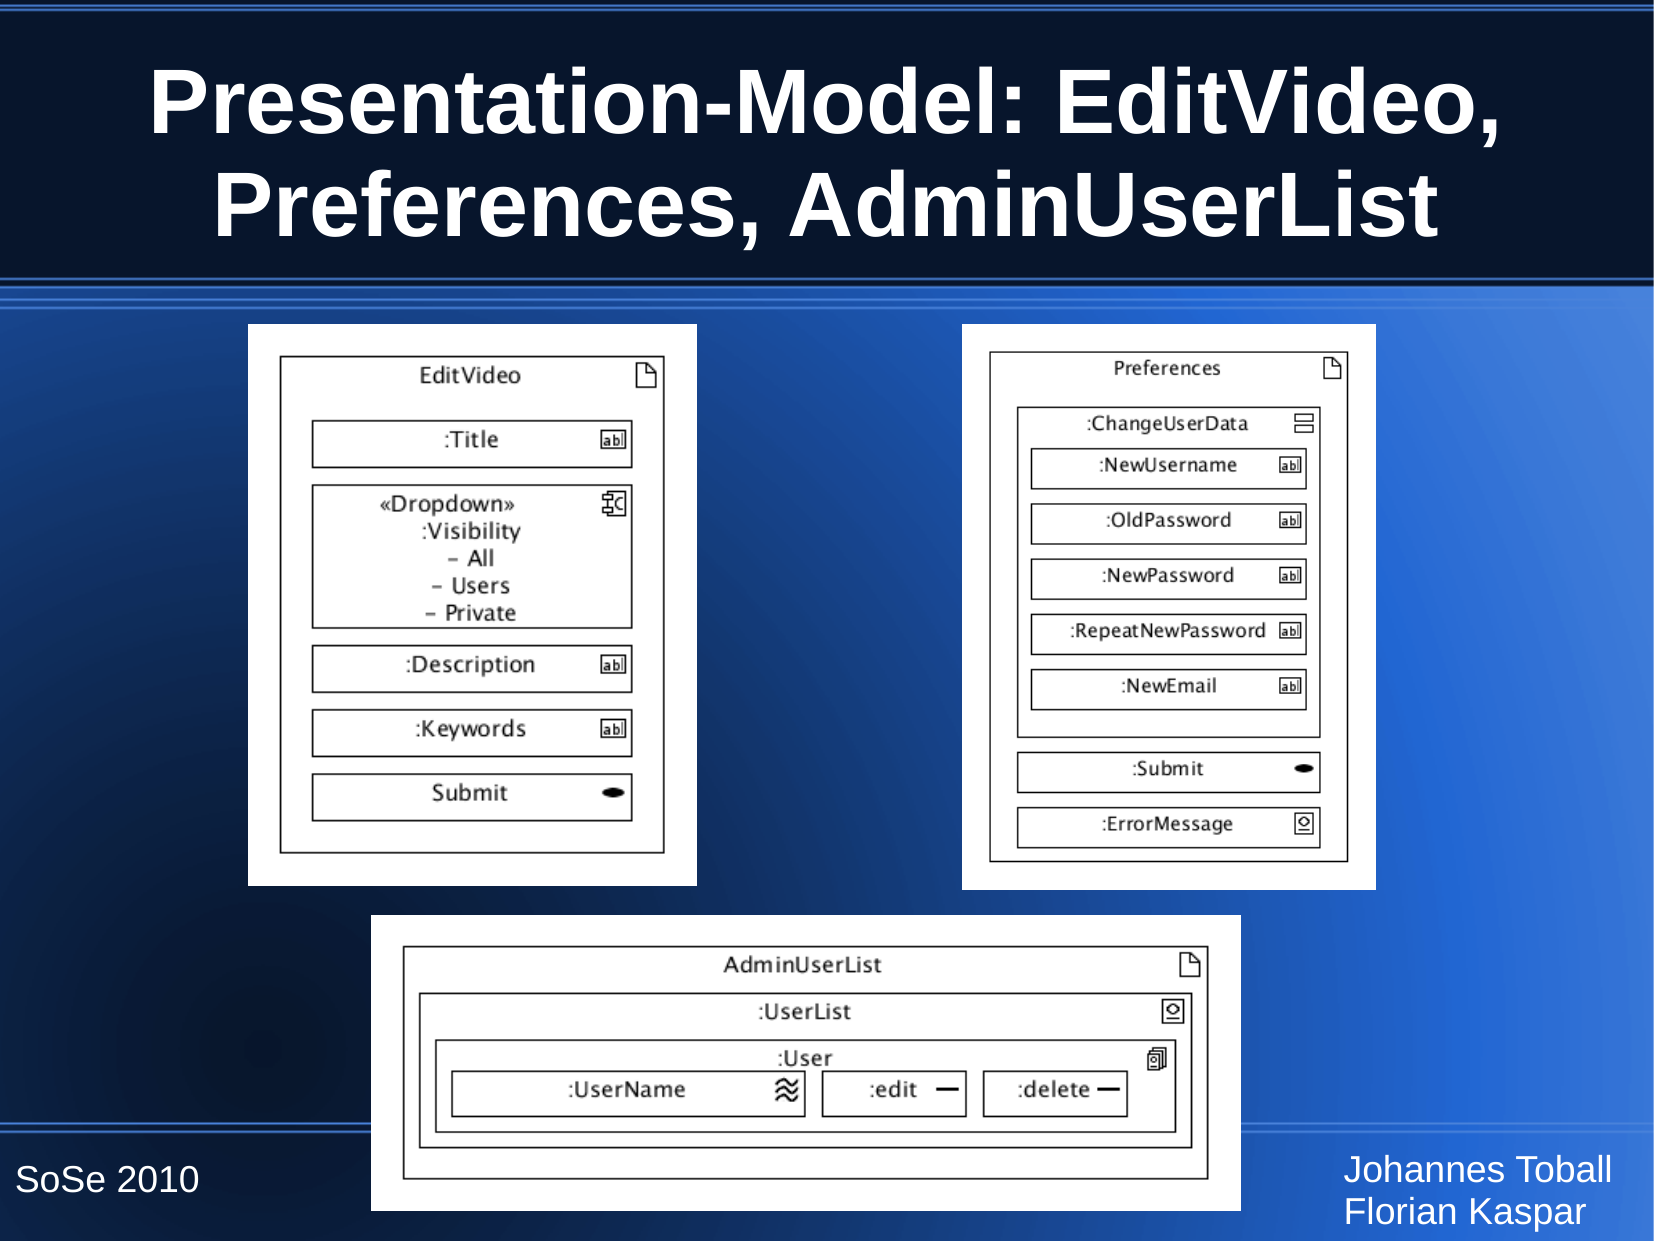

# Presentation-Model: EditVideo, Preferences, AdminUserList
Johannes Toball
Florian Kaspar
SoSe 2010